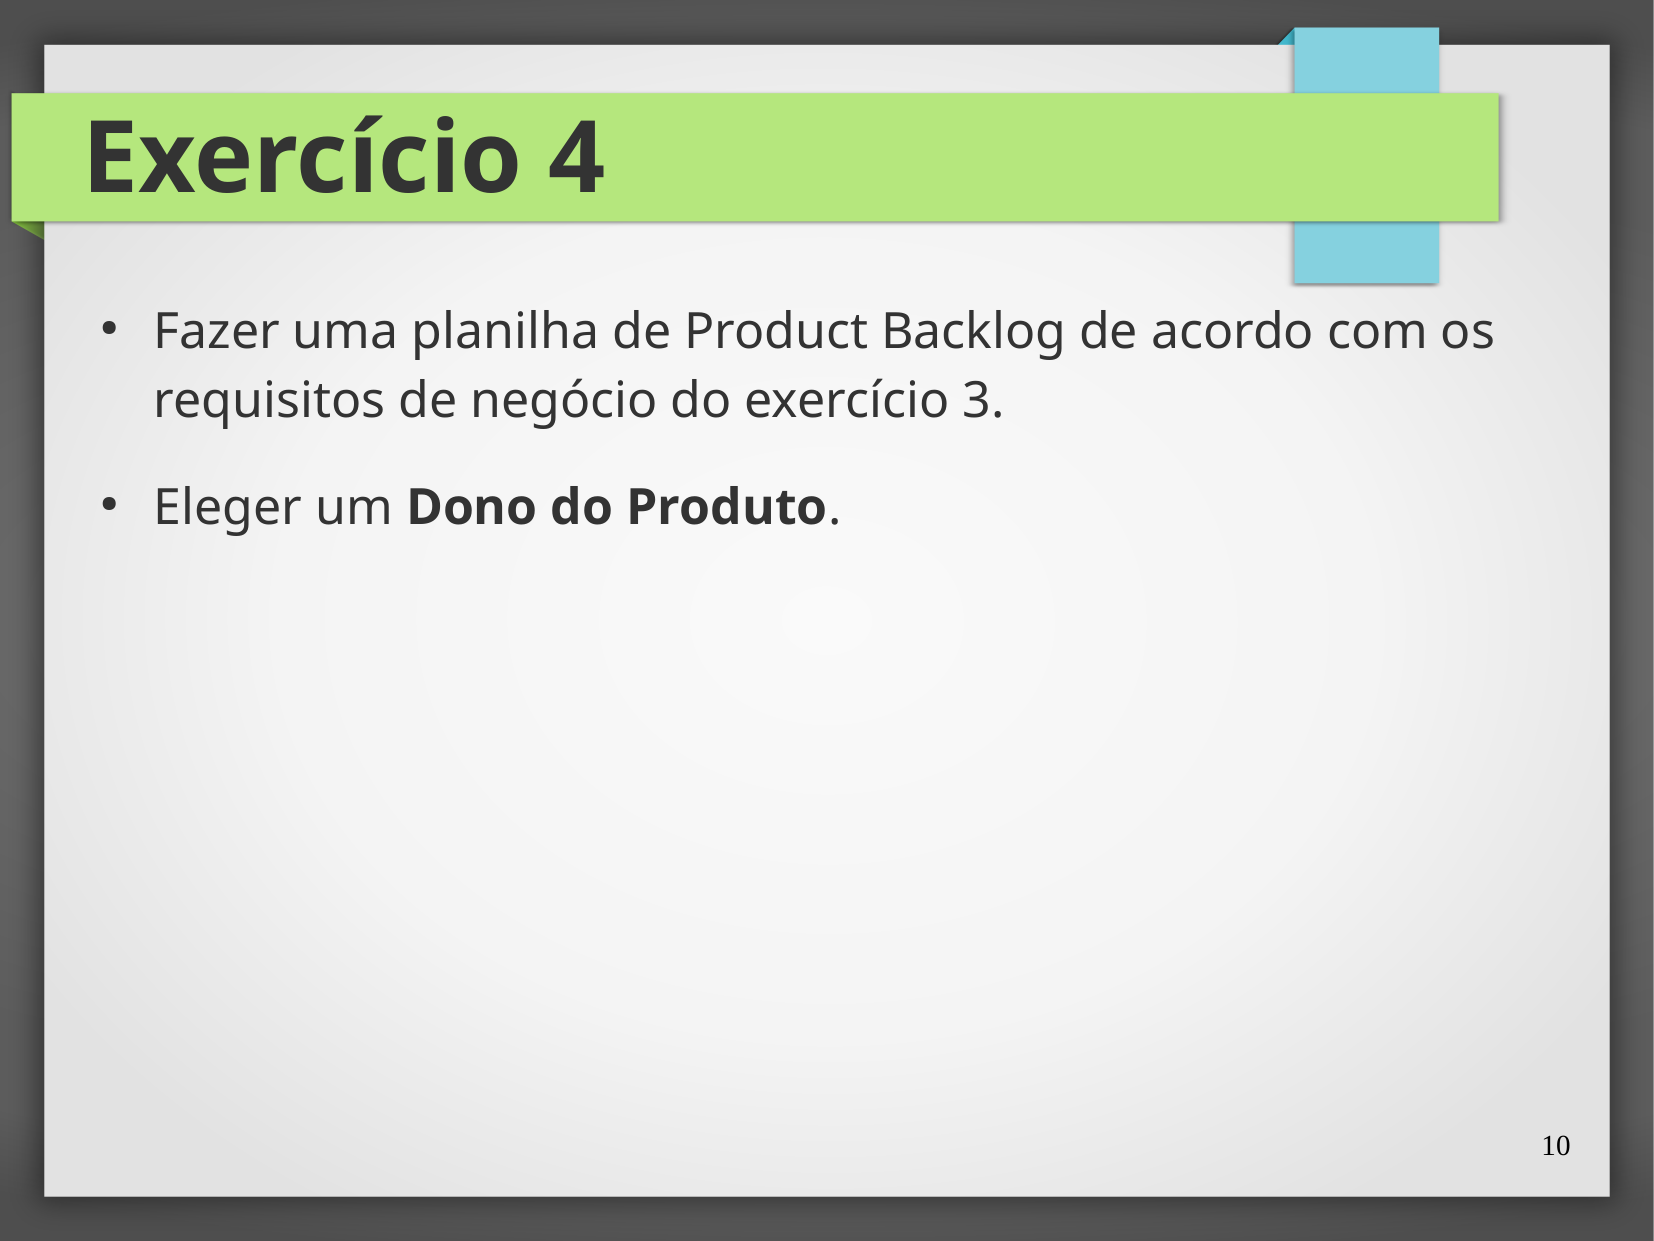

# Exercício 4
Fazer uma planilha de Product Backlog de acordo com os requisitos de negócio do exercício 3.
Eleger um Dono do Produto.
10